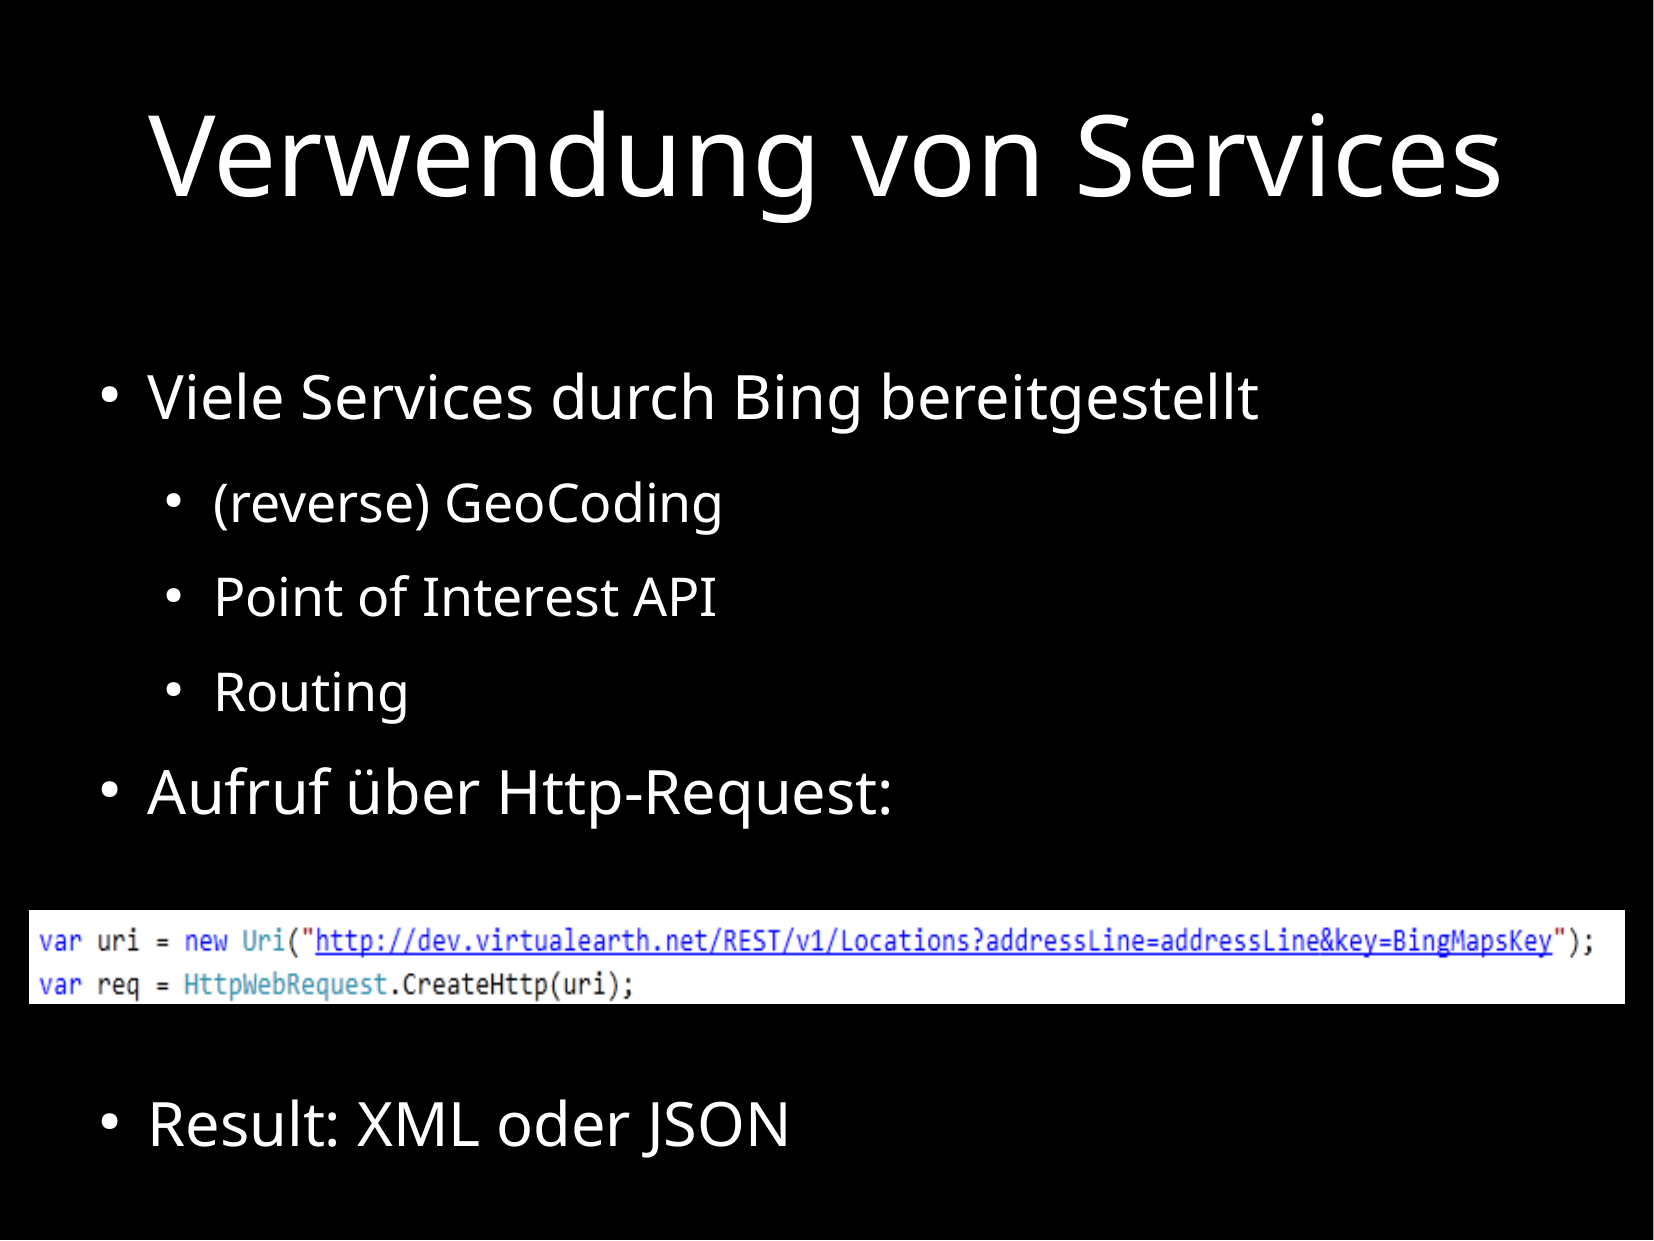

# Verwendung von Services
Viele Services durch Bing bereitgestellt
(reverse) GeoCoding
Point of Interest API
Routing
Aufruf über Http-Request:
Result: XML oder JSON